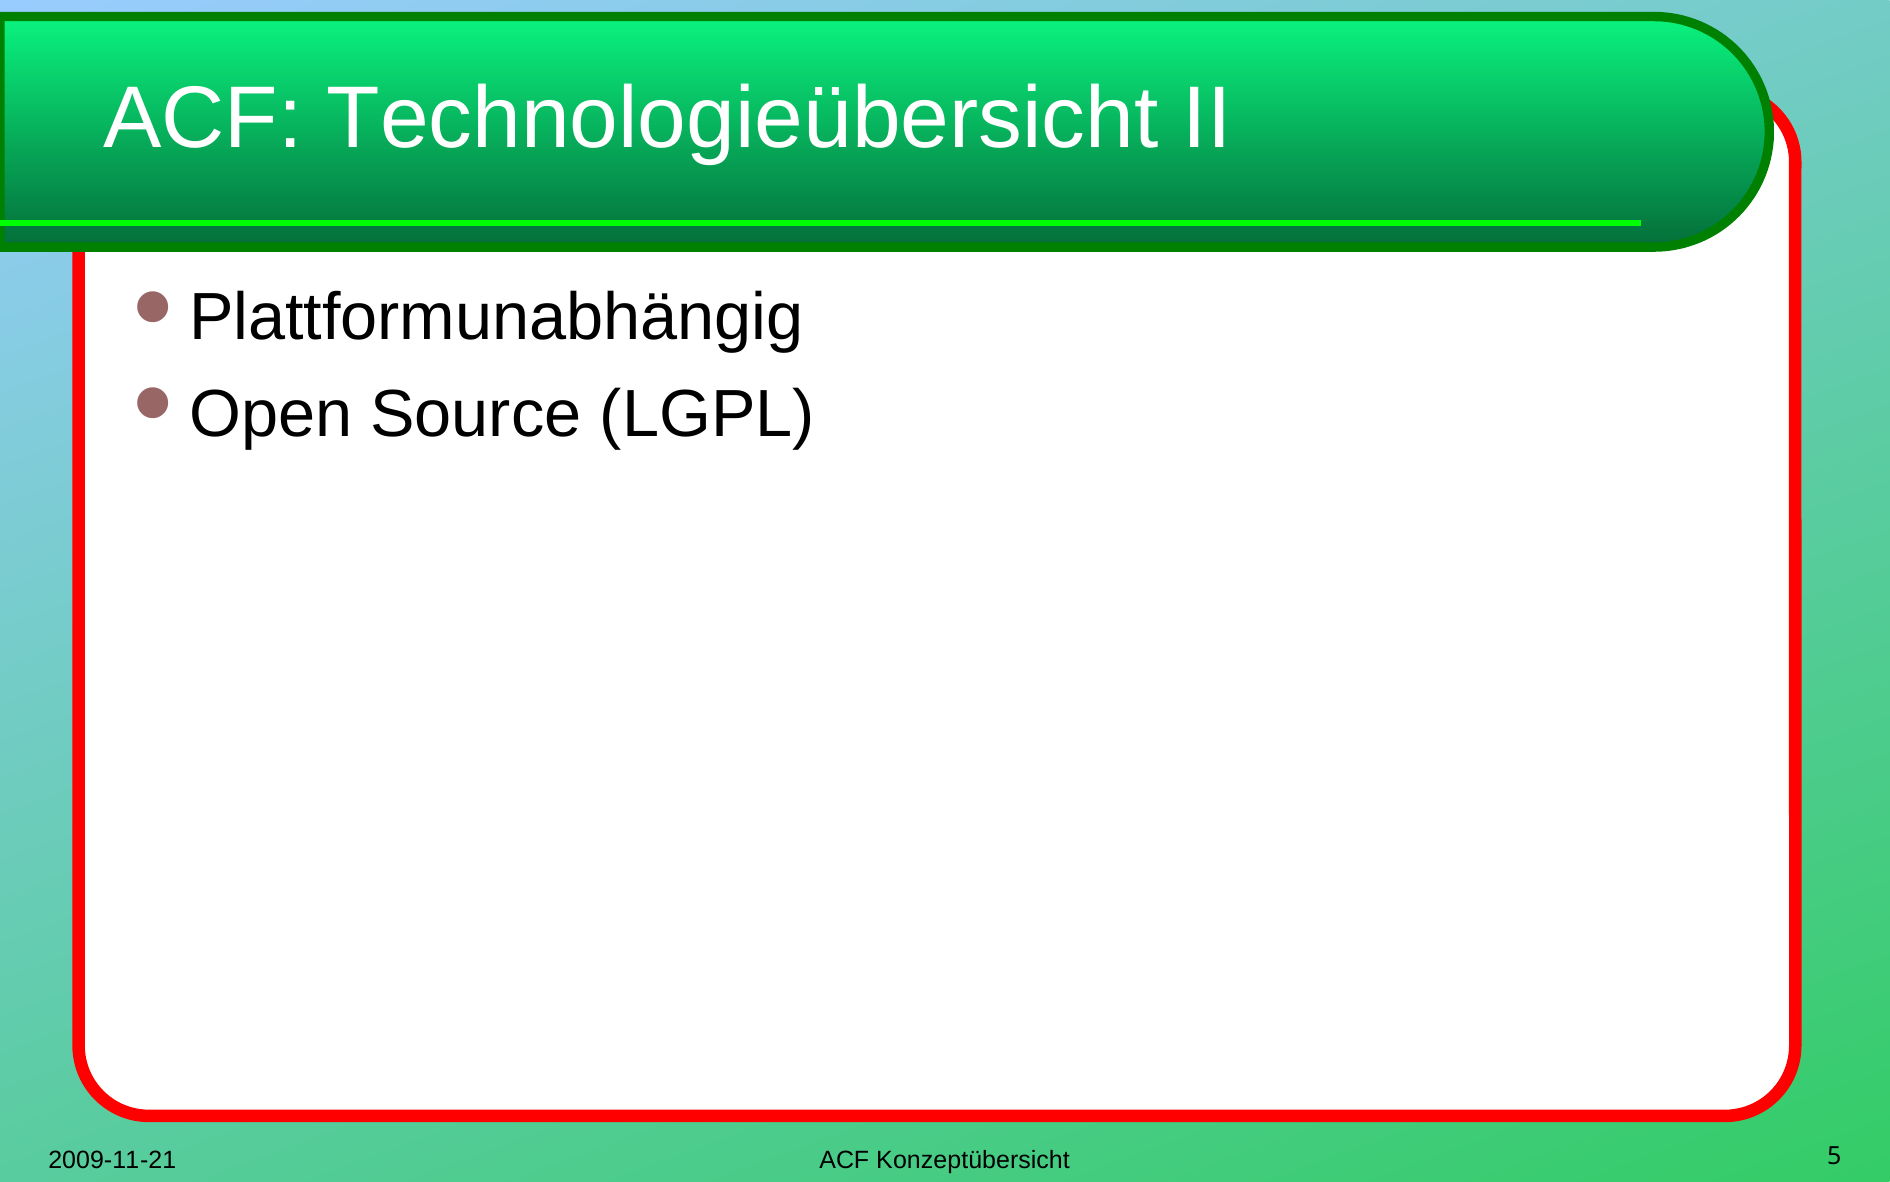

# ACF: Technologieübersicht II
Plattformunabhängig
Open Source (LGPL)
ACF Konzeptübersicht
2009-11-21
5